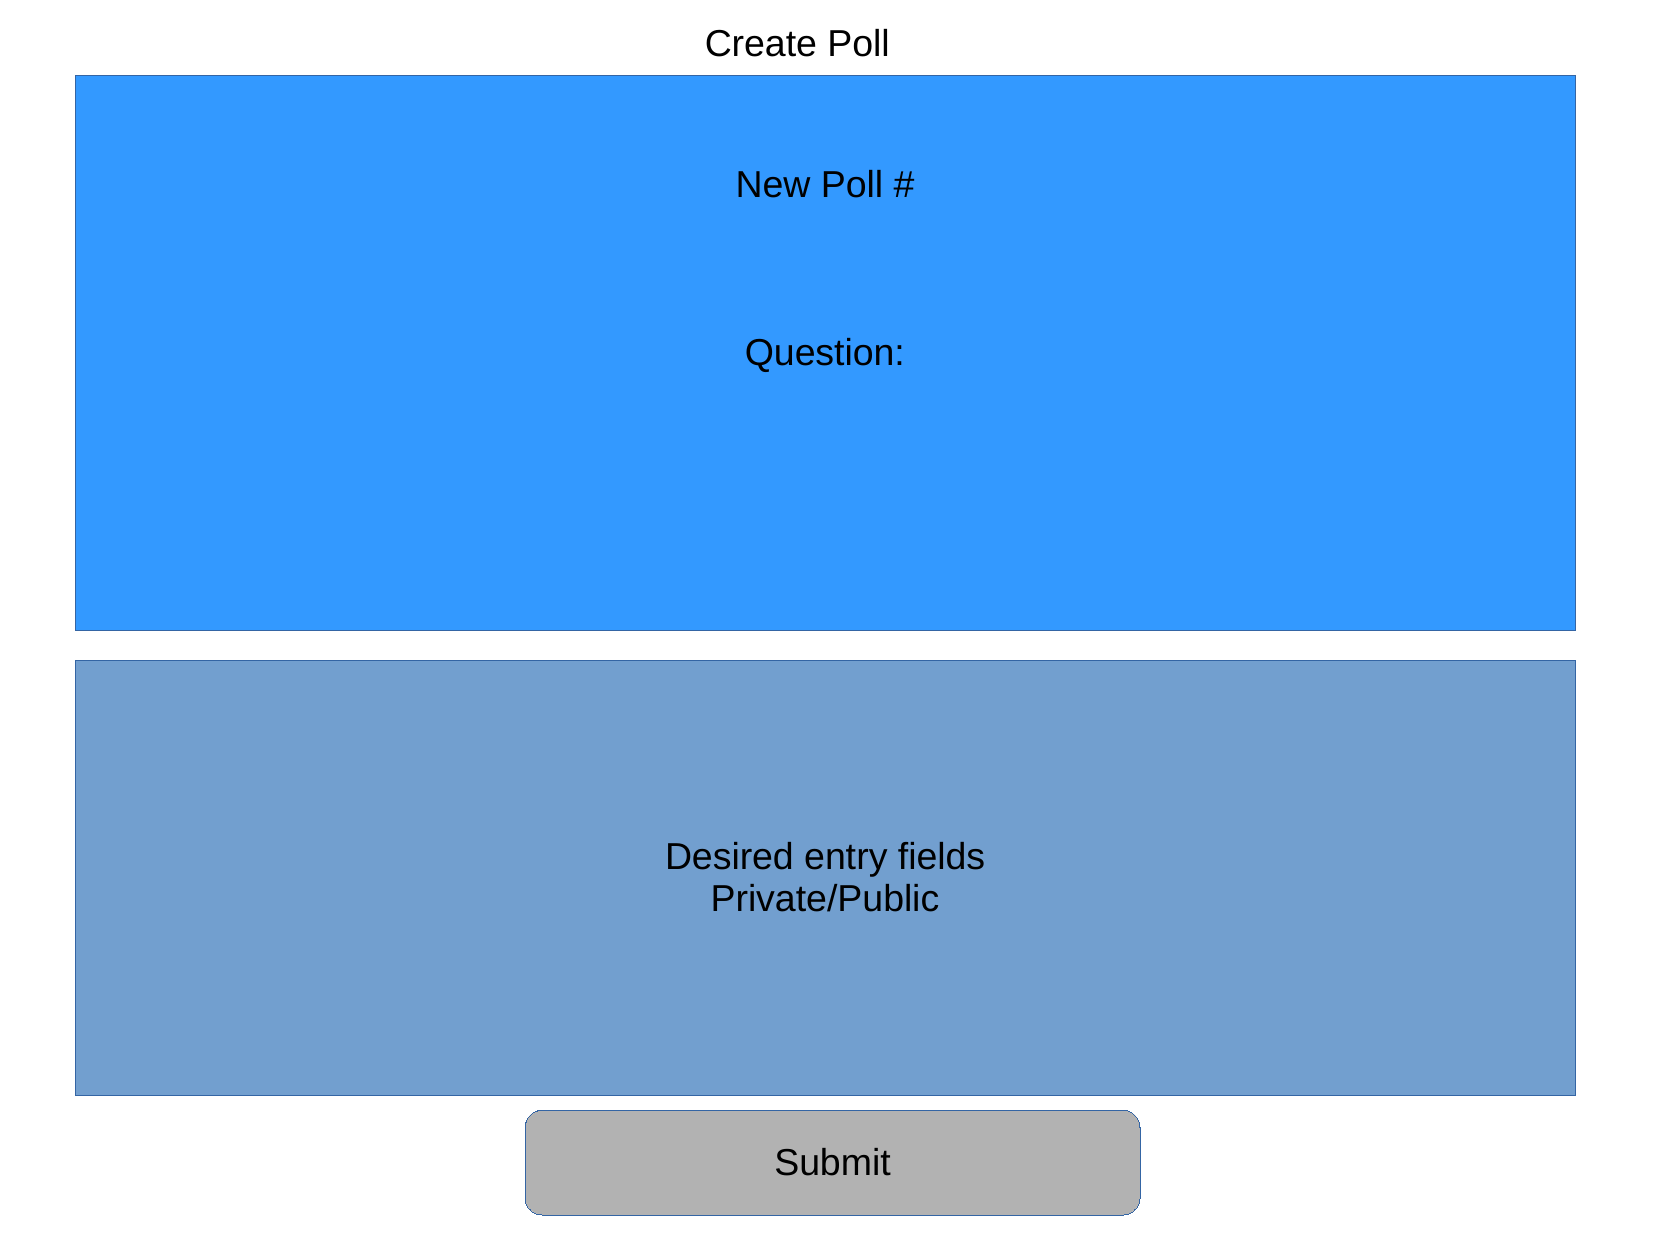

Create Poll
New Poll #
Question:
Desired entry fields
Private/Public
Submit